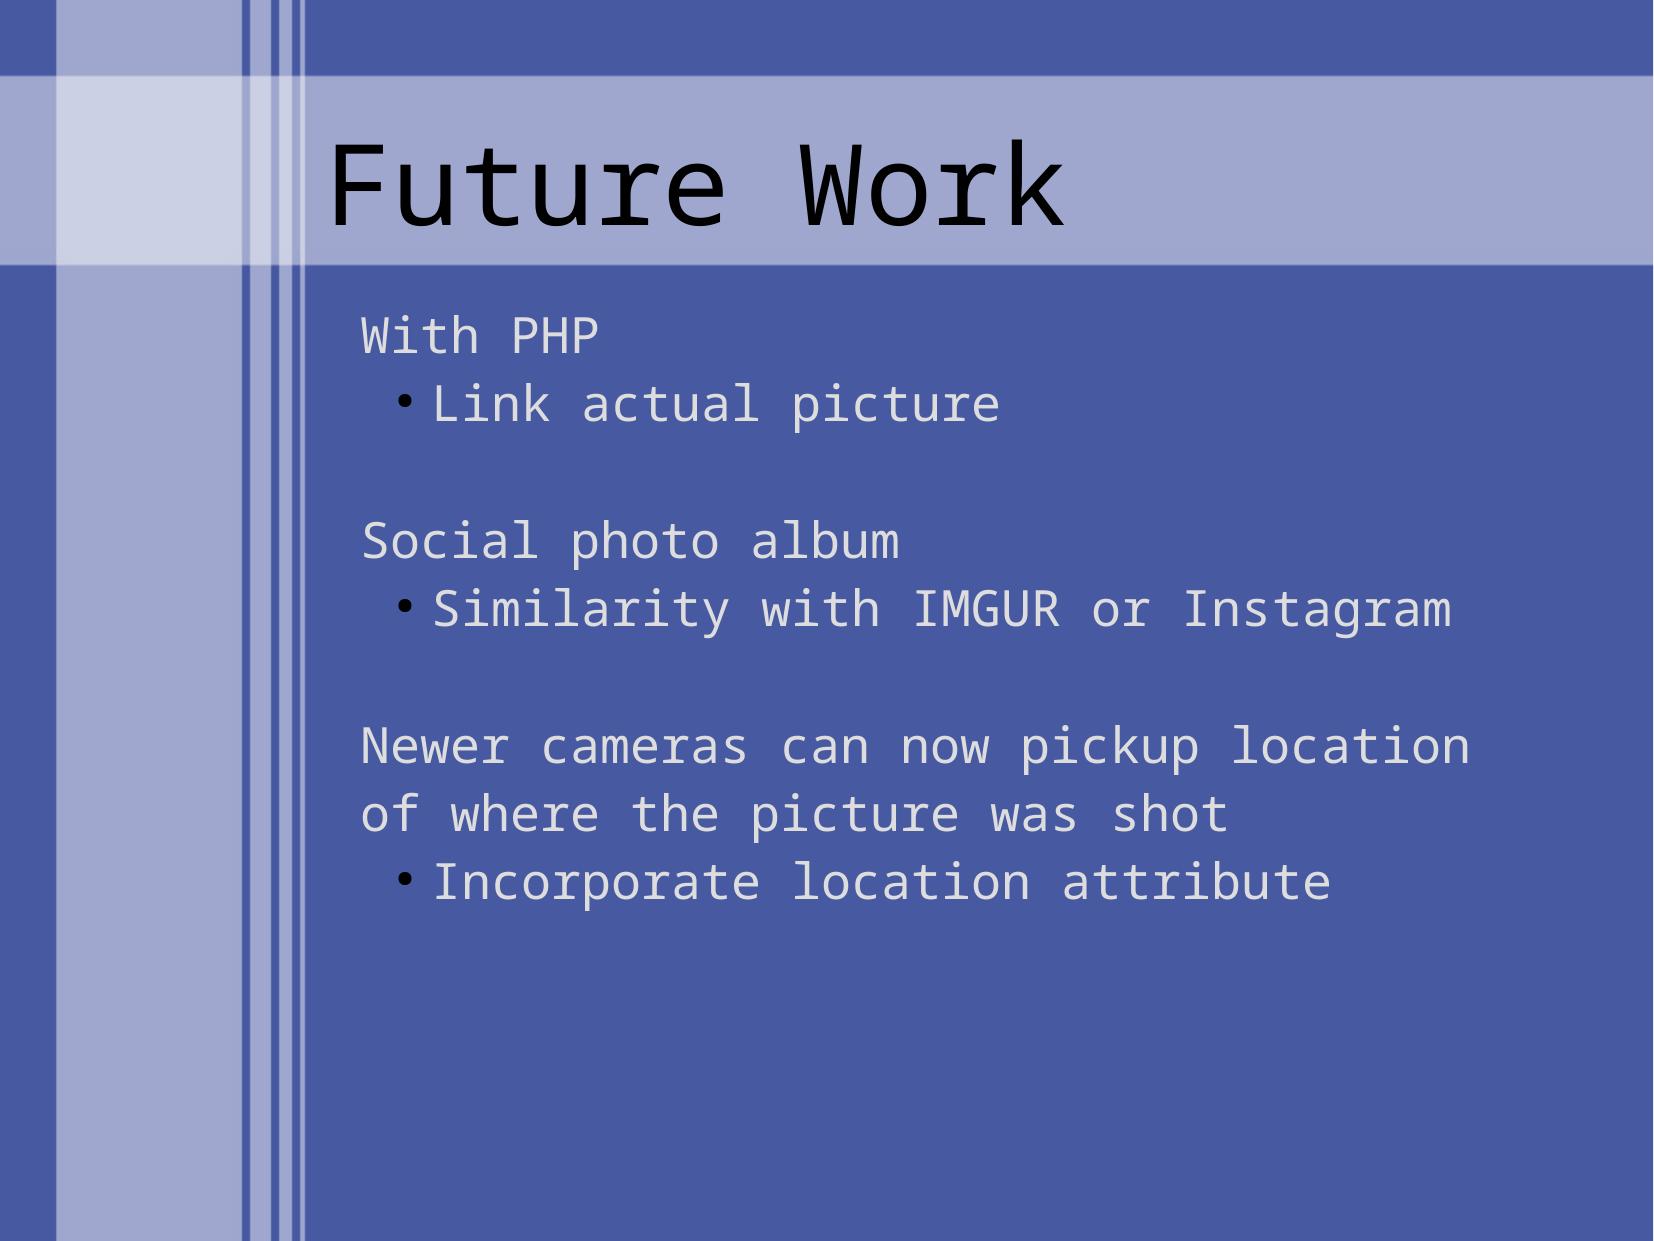

Future Work
With PHP
Link actual picture
Social photo album
Similarity with IMGUR or Instagram
Newer cameras can now pickup location
of where the picture was shot
Incorporate location attribute